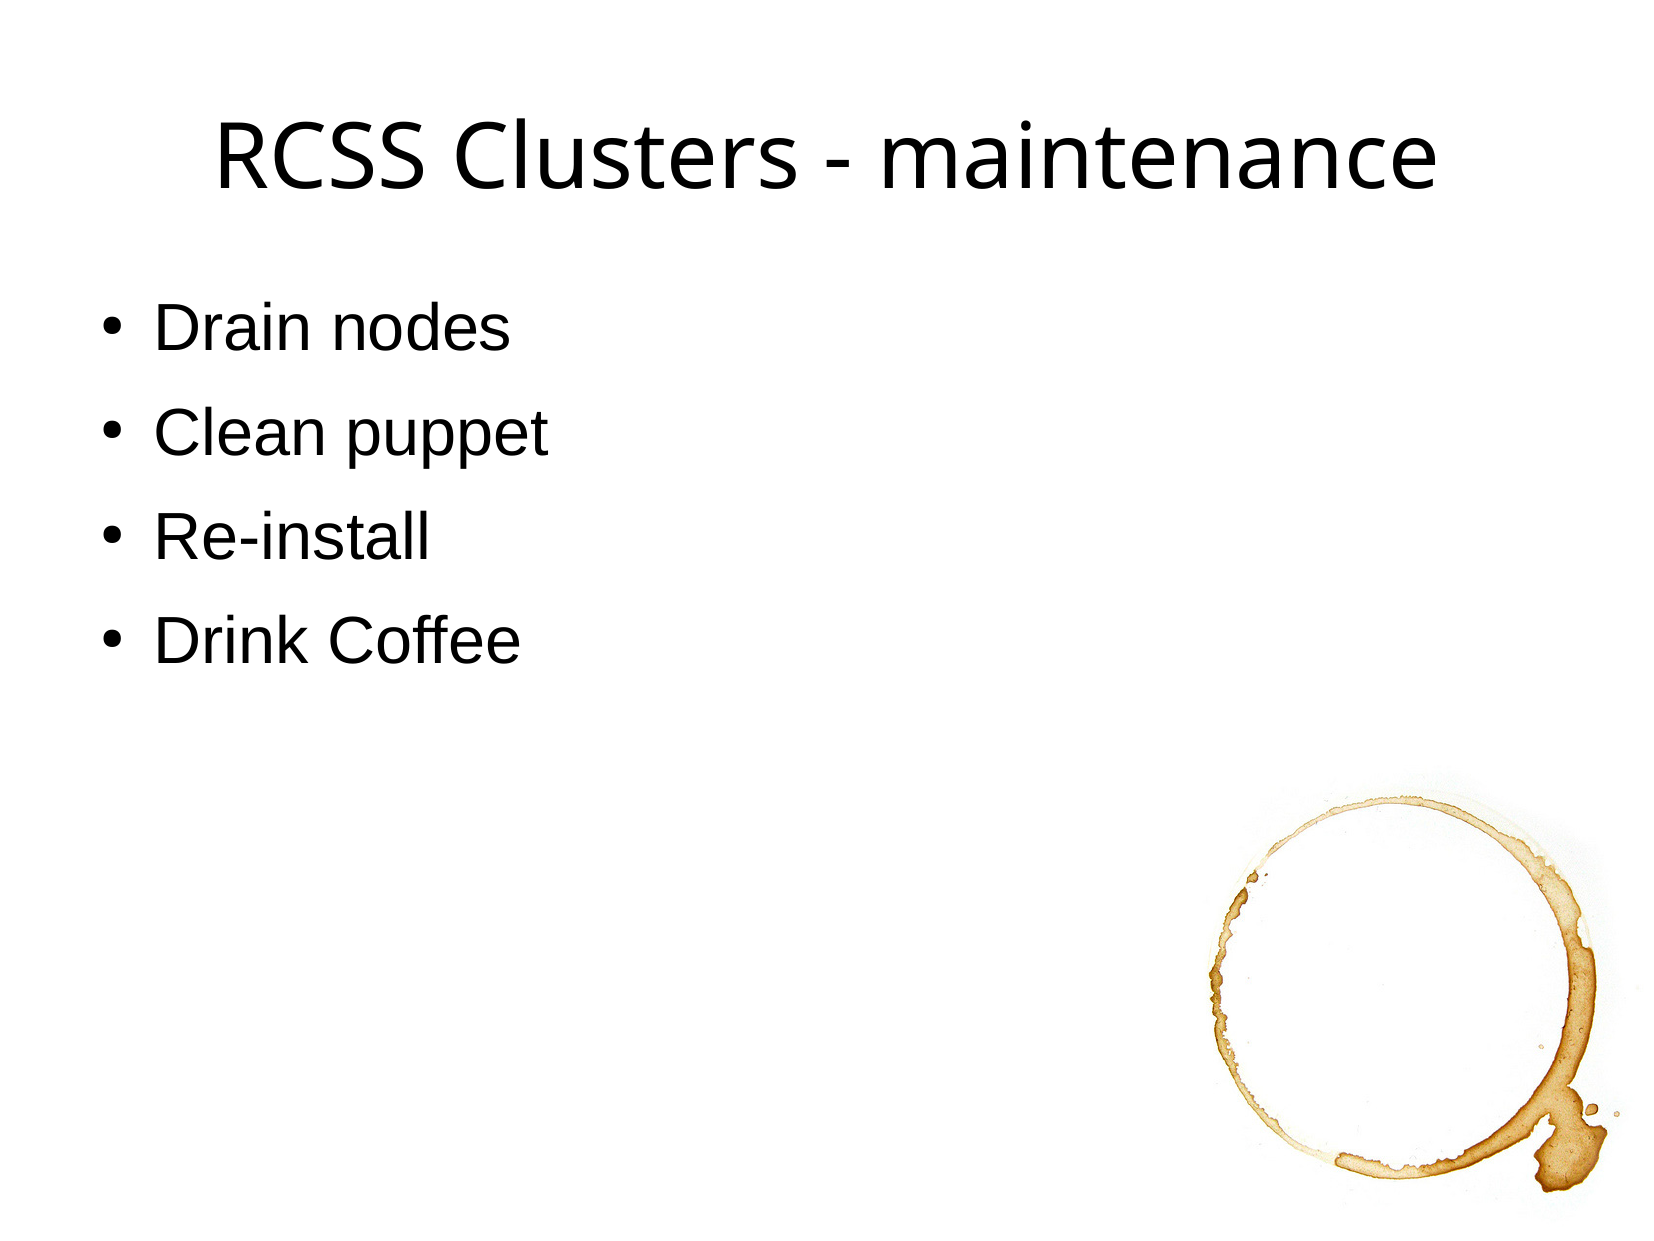

# RCSS Clusters - maintenance
Drain nodes
Clean puppet
Re-install
Drink Coffee